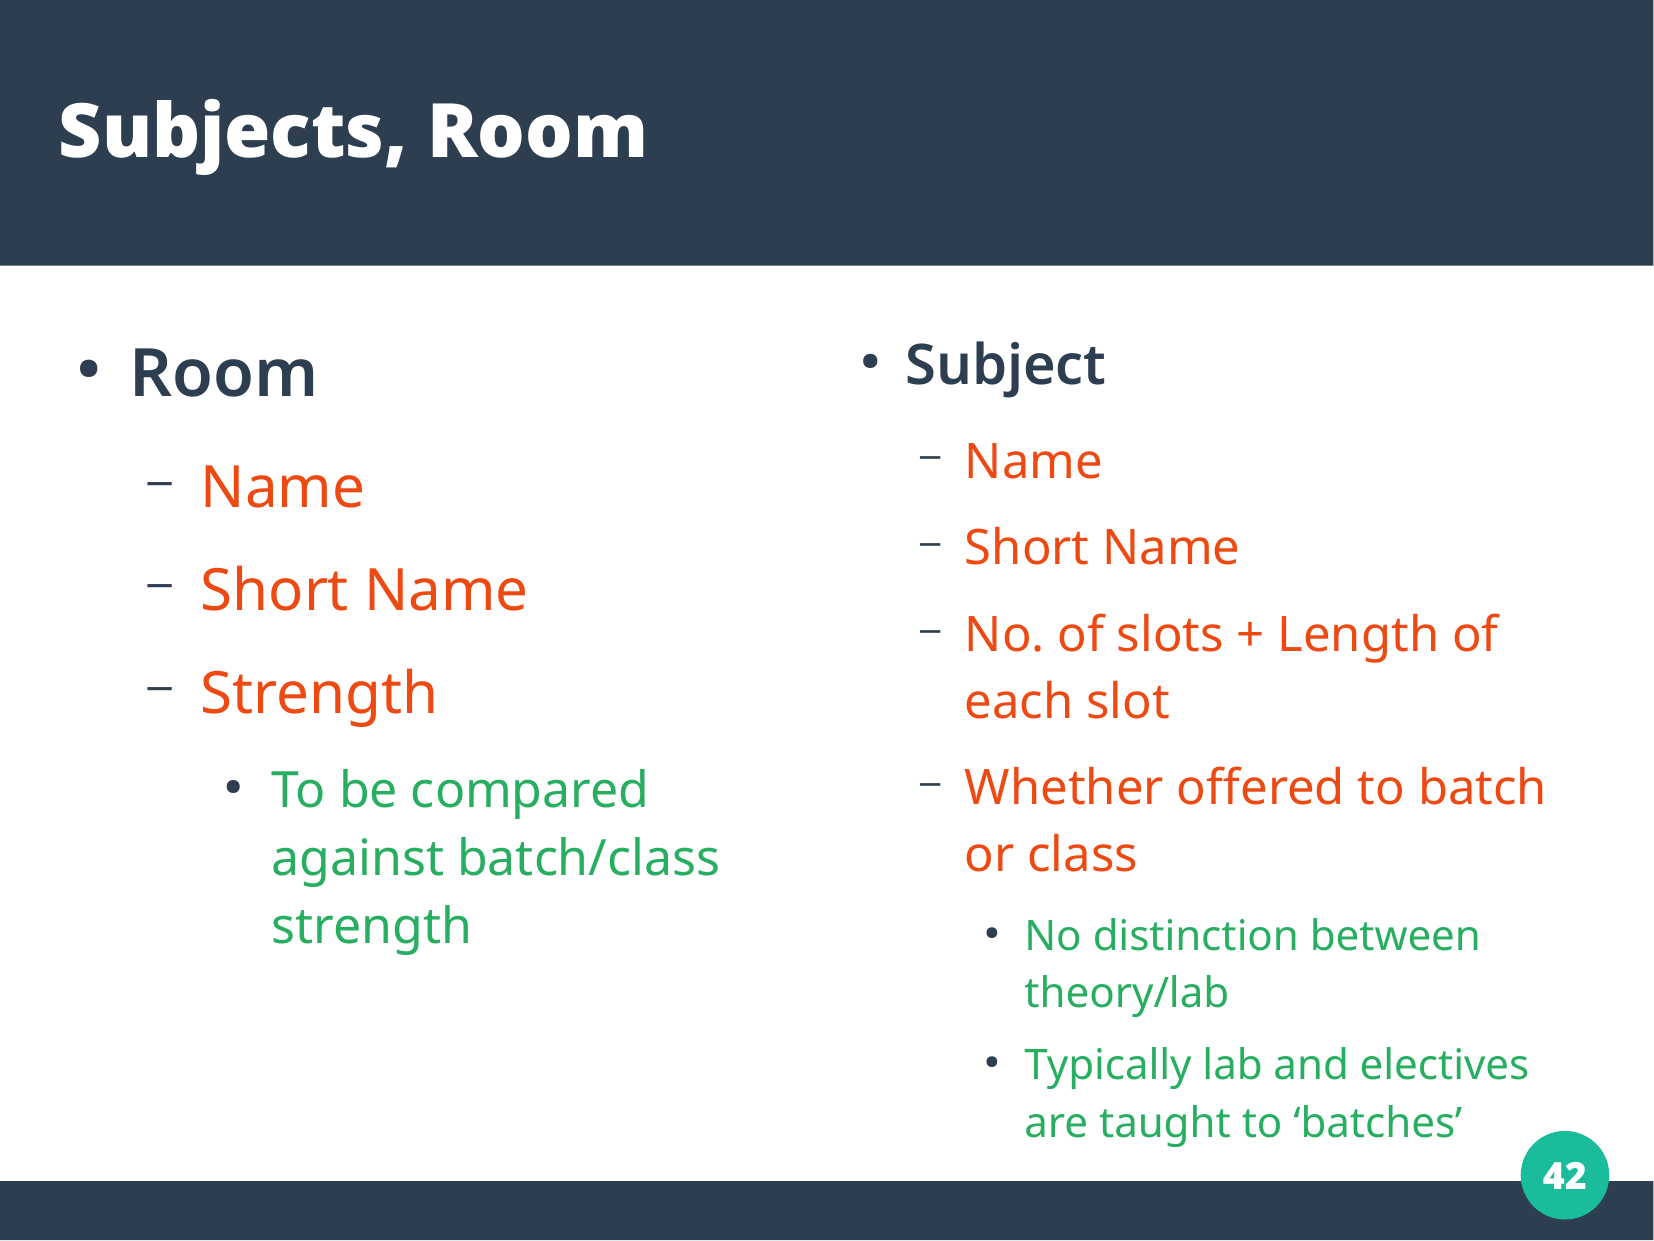

# Subjects, Room
Room
Name
Short Name
Strength
To be compared against batch/class strength
Subject
Name
Short Name
No. of slots + Length of each slot
Whether offered to batch or class
No distinction between theory/lab
Typically lab and electives are taught to ‘batches’
42